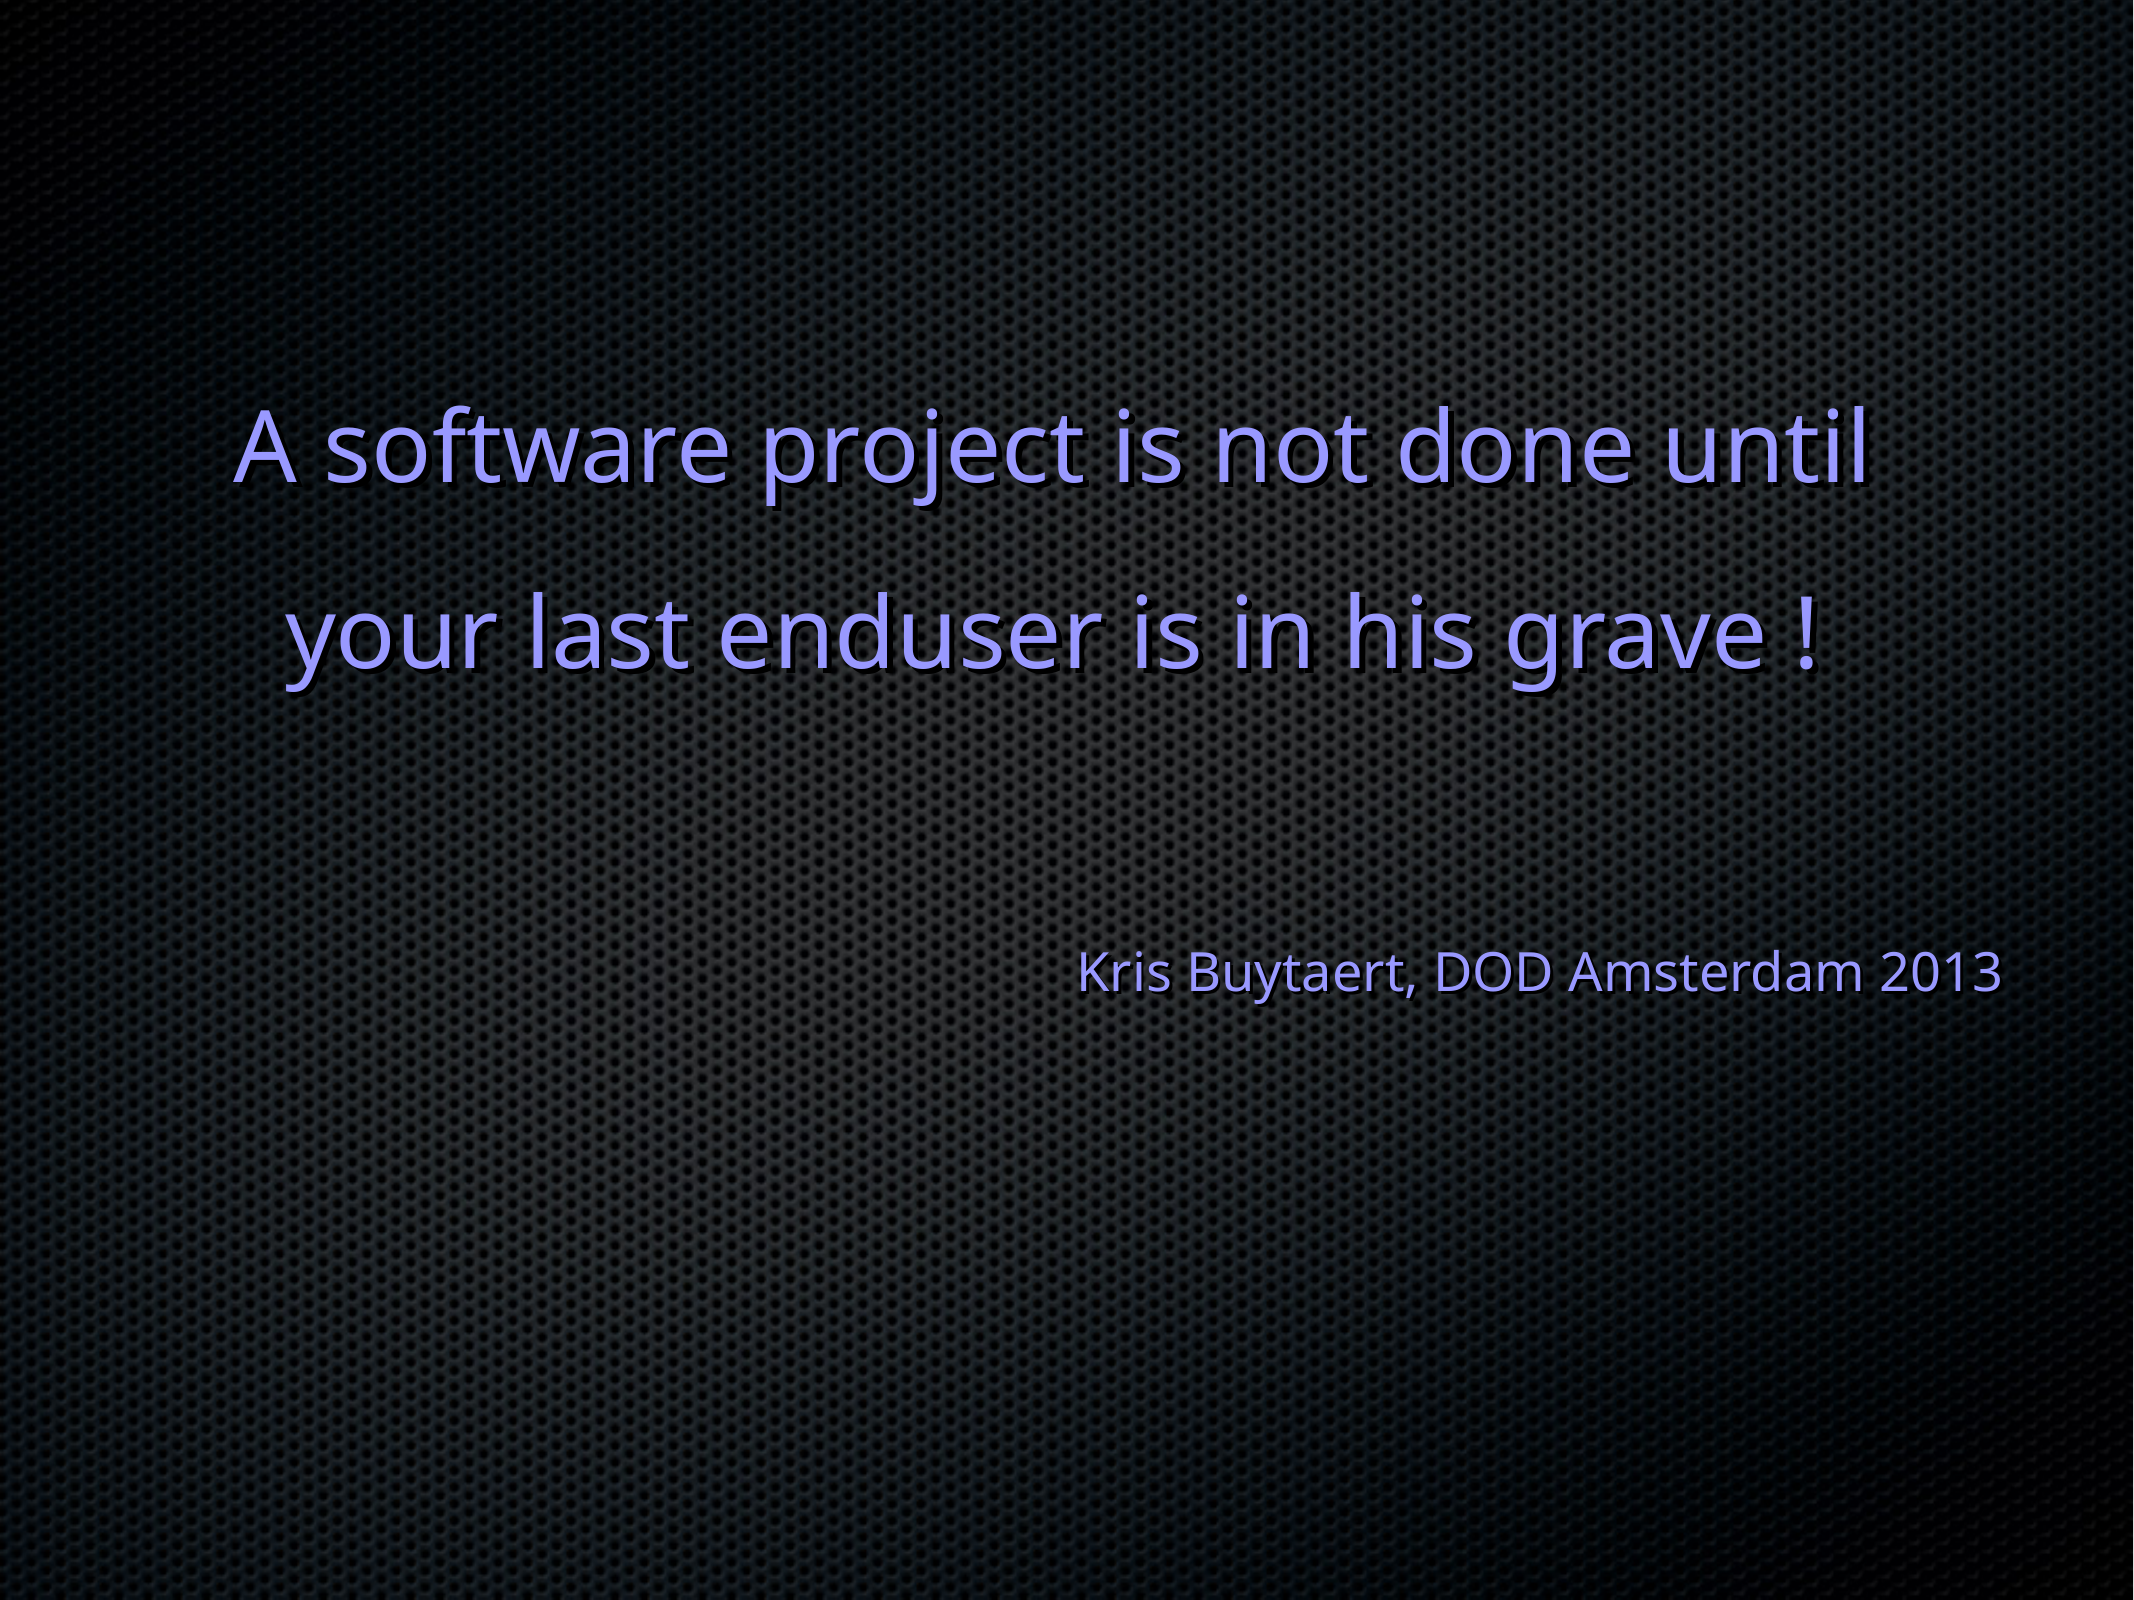

# A software project is not done until
your last enduser is in his grave !
Kris Buytaert, DOD Amsterdam 2013